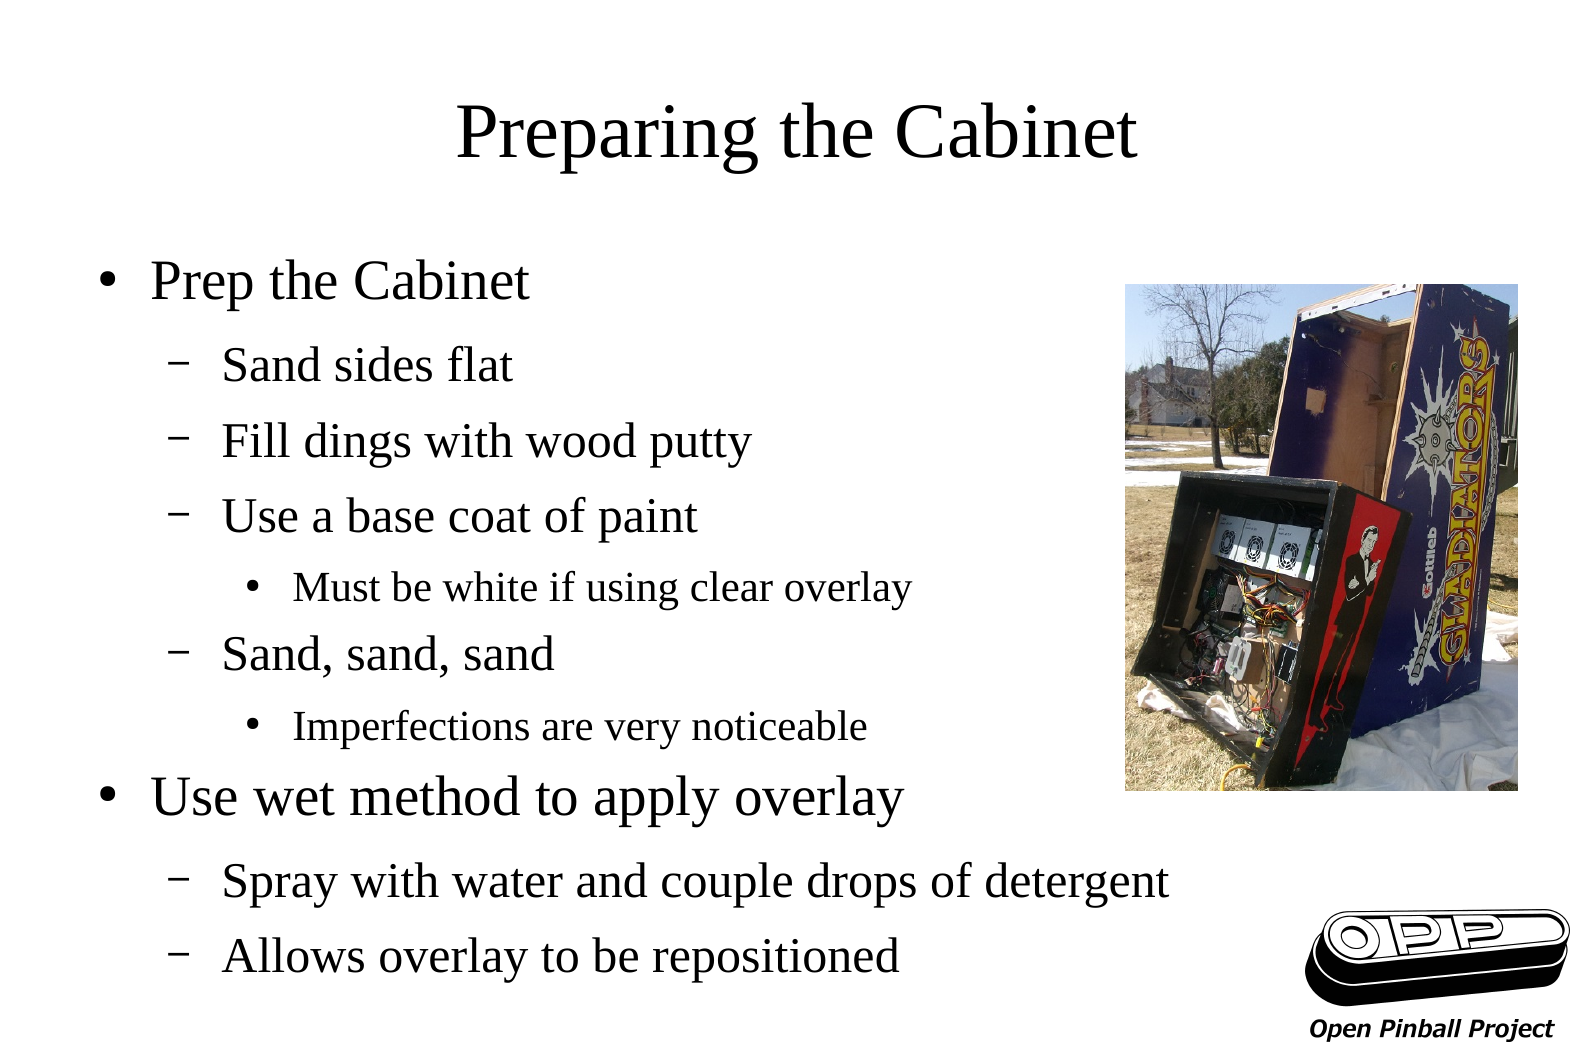

# Preparing the Cabinet
Prep the Cabinet
Sand sides flat
Fill dings with wood putty
Use a base coat of paint
Must be white if using clear overlay
Sand, sand, sand
Imperfections are very noticeable
Use wet method to apply overlay
Spray with water and couple drops of detergent
Allows overlay to be repositioned